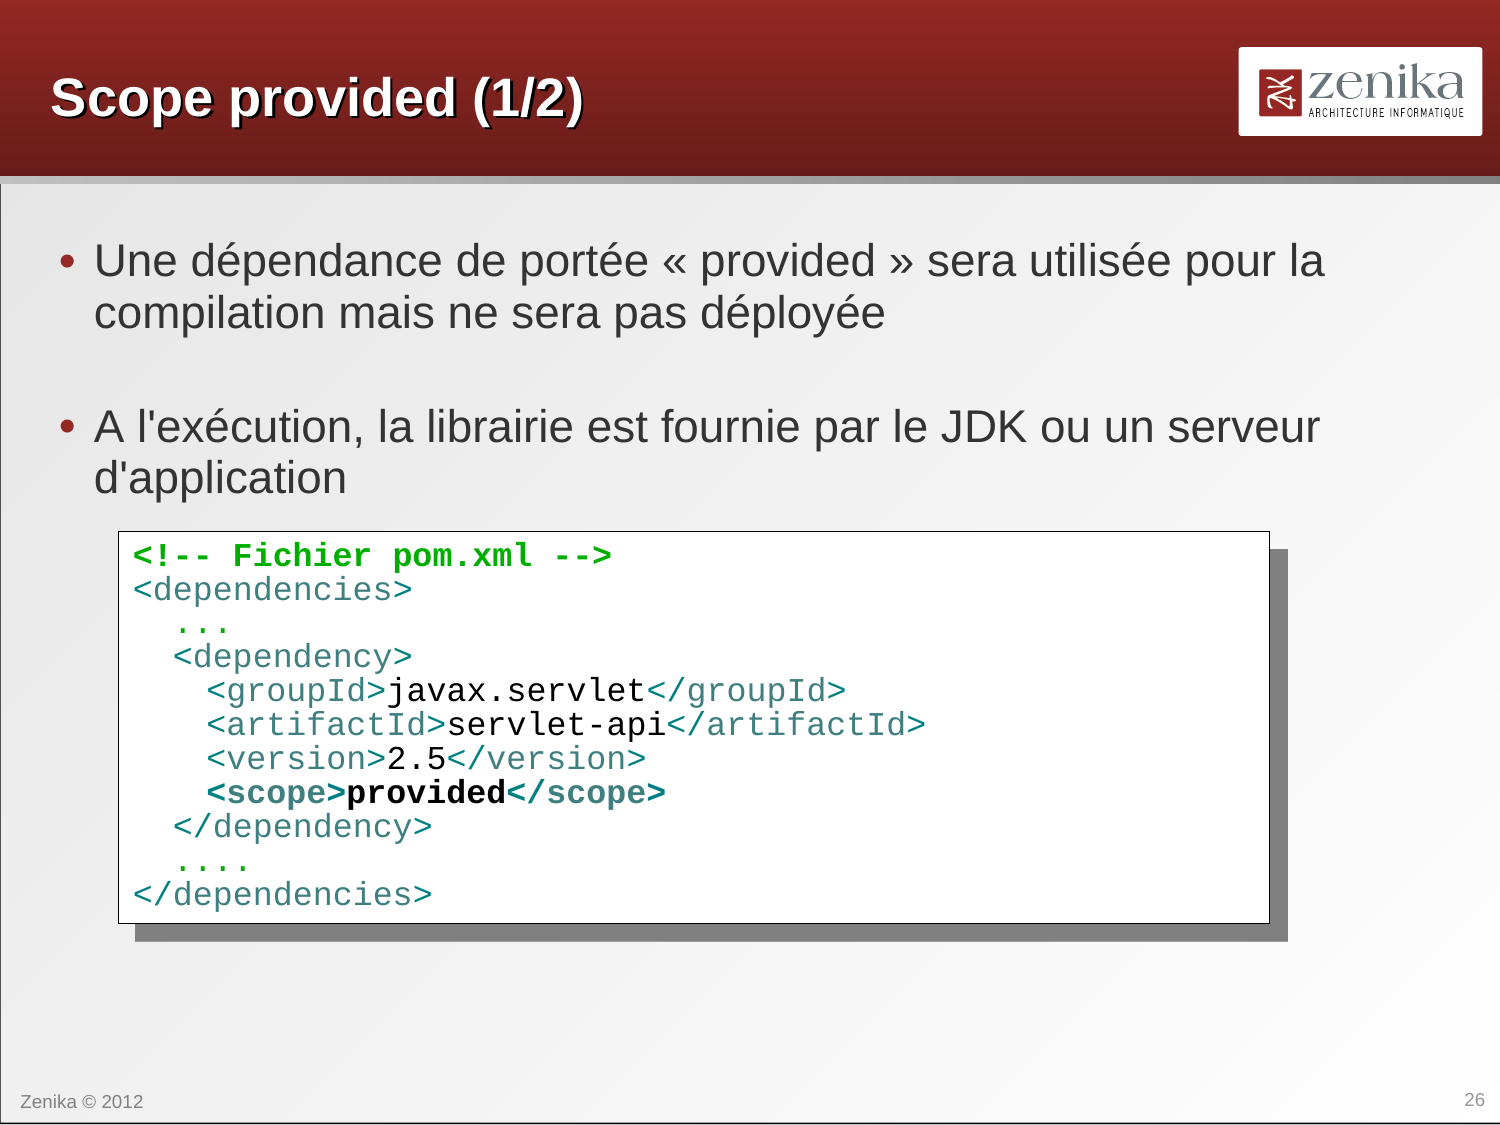

# Scope provided (1/2)
Une dépendance de portée « provided » sera utilisée pour la compilation mais ne sera pas déployée
A l'exécution, la librairie est fournie par le JDK ou un serveur d'application
<!-- Fichier pom.xml -->
<dependencies>
 ...
 <dependency>
	<groupId>javax.servlet</groupId>
	<artifactId>servlet-api</artifactId>
	<version>2.5</version>
	<scope>provided</scope>
 </dependency>
 ....
</dependencies>